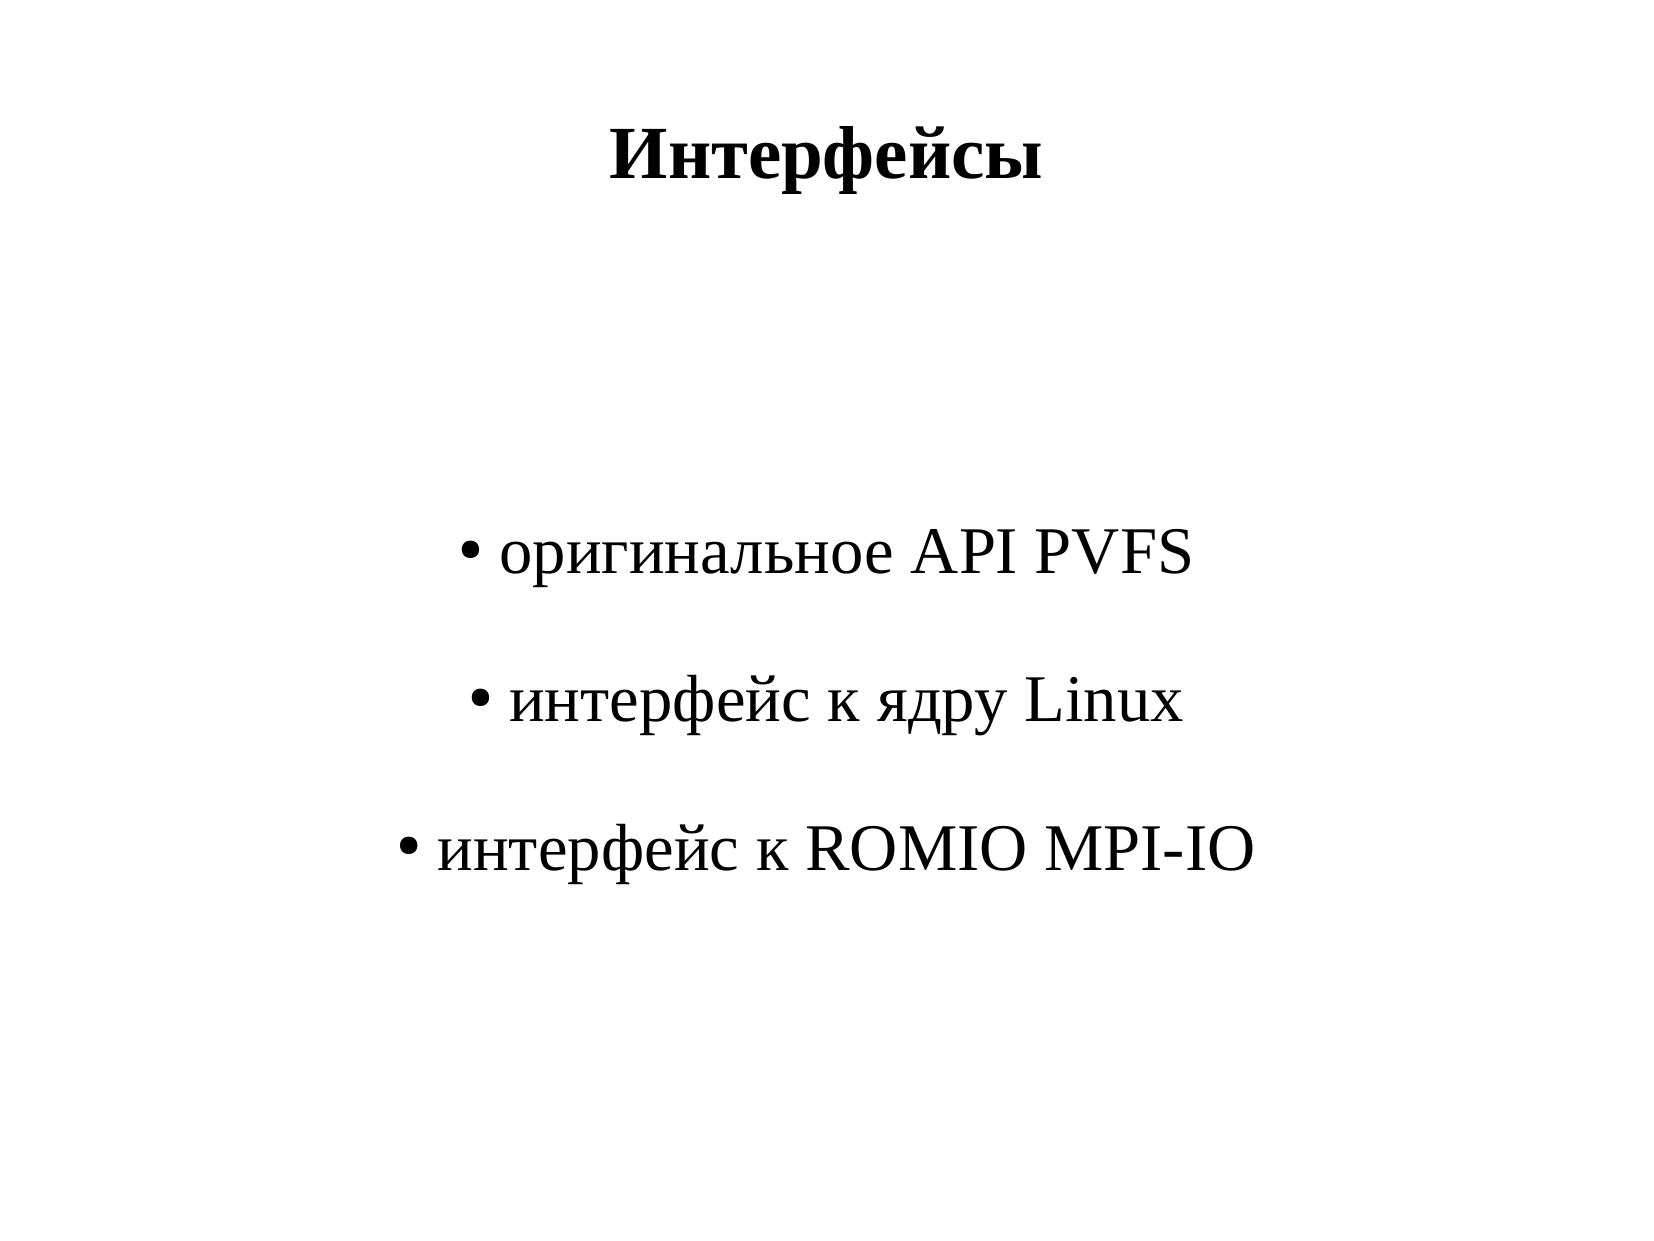

# Интерфейсы
 оригинальное API PVFS
 интерфейс к ядру Linux
 интерфейс к ROMIO MPI-IO